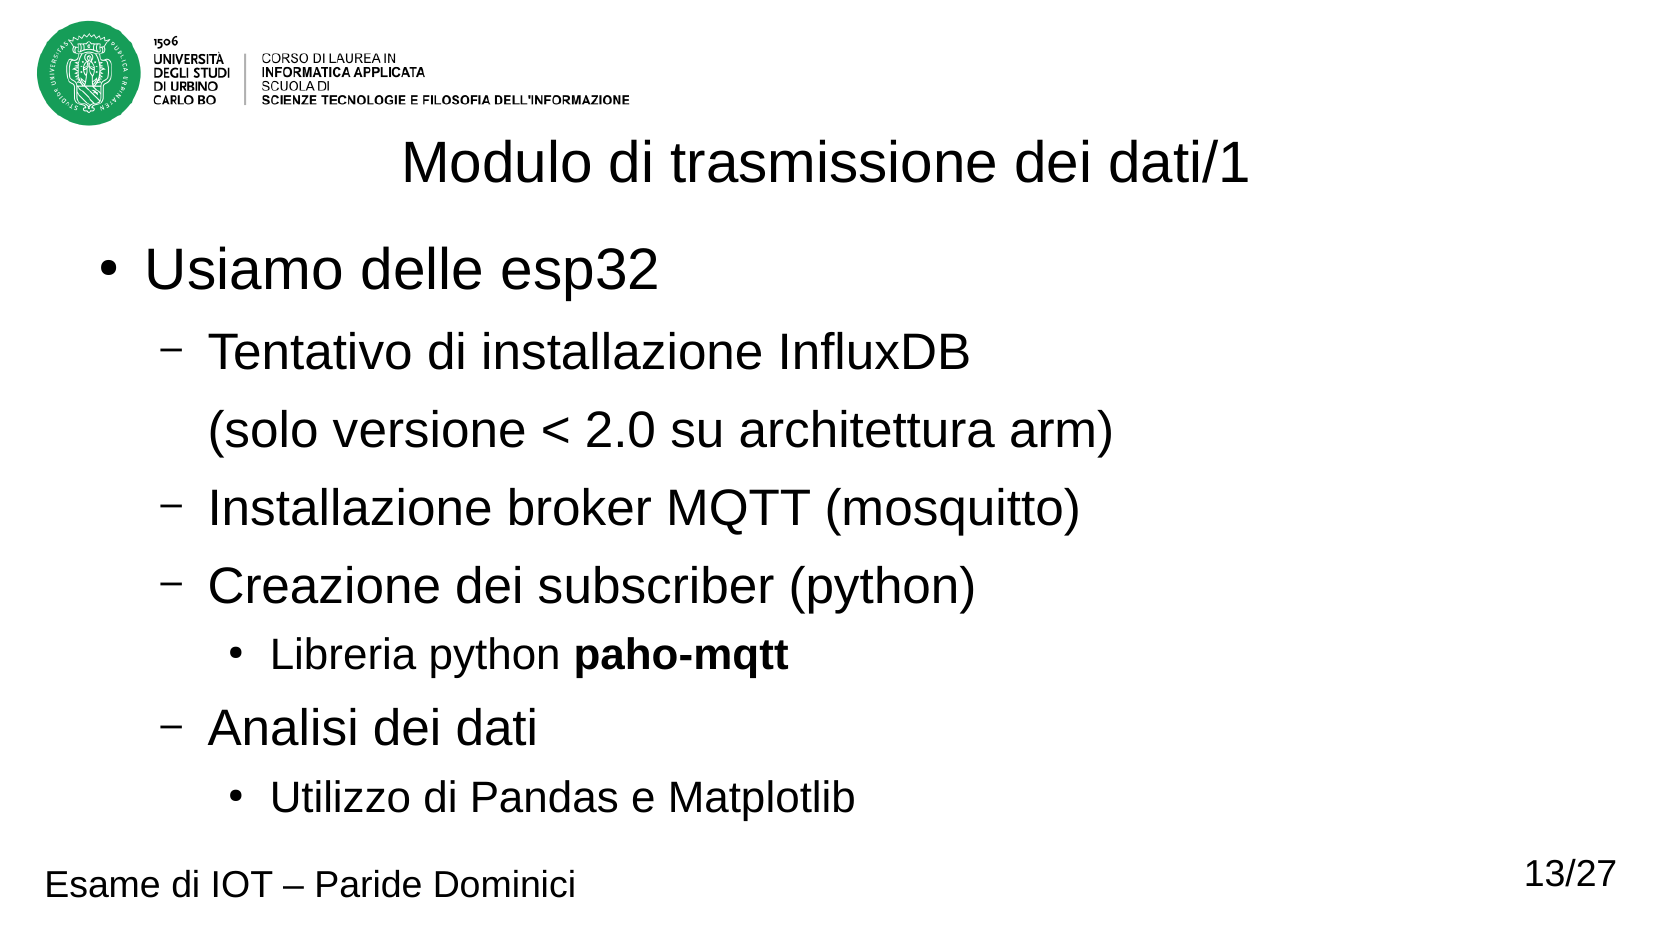

# Modulo di trasmissione dei dati/1
Usiamo delle esp32
Tentativo di installazione InfluxDB
(solo versione < 2.0 su architettura arm)
Installazione broker MQTT (mosquitto)
Creazione dei subscriber (python)
Libreria python paho-mqtt
Analisi dei dati
Utilizzo di Pandas e Matplotlib
Esame di IOT – Paride Dominici